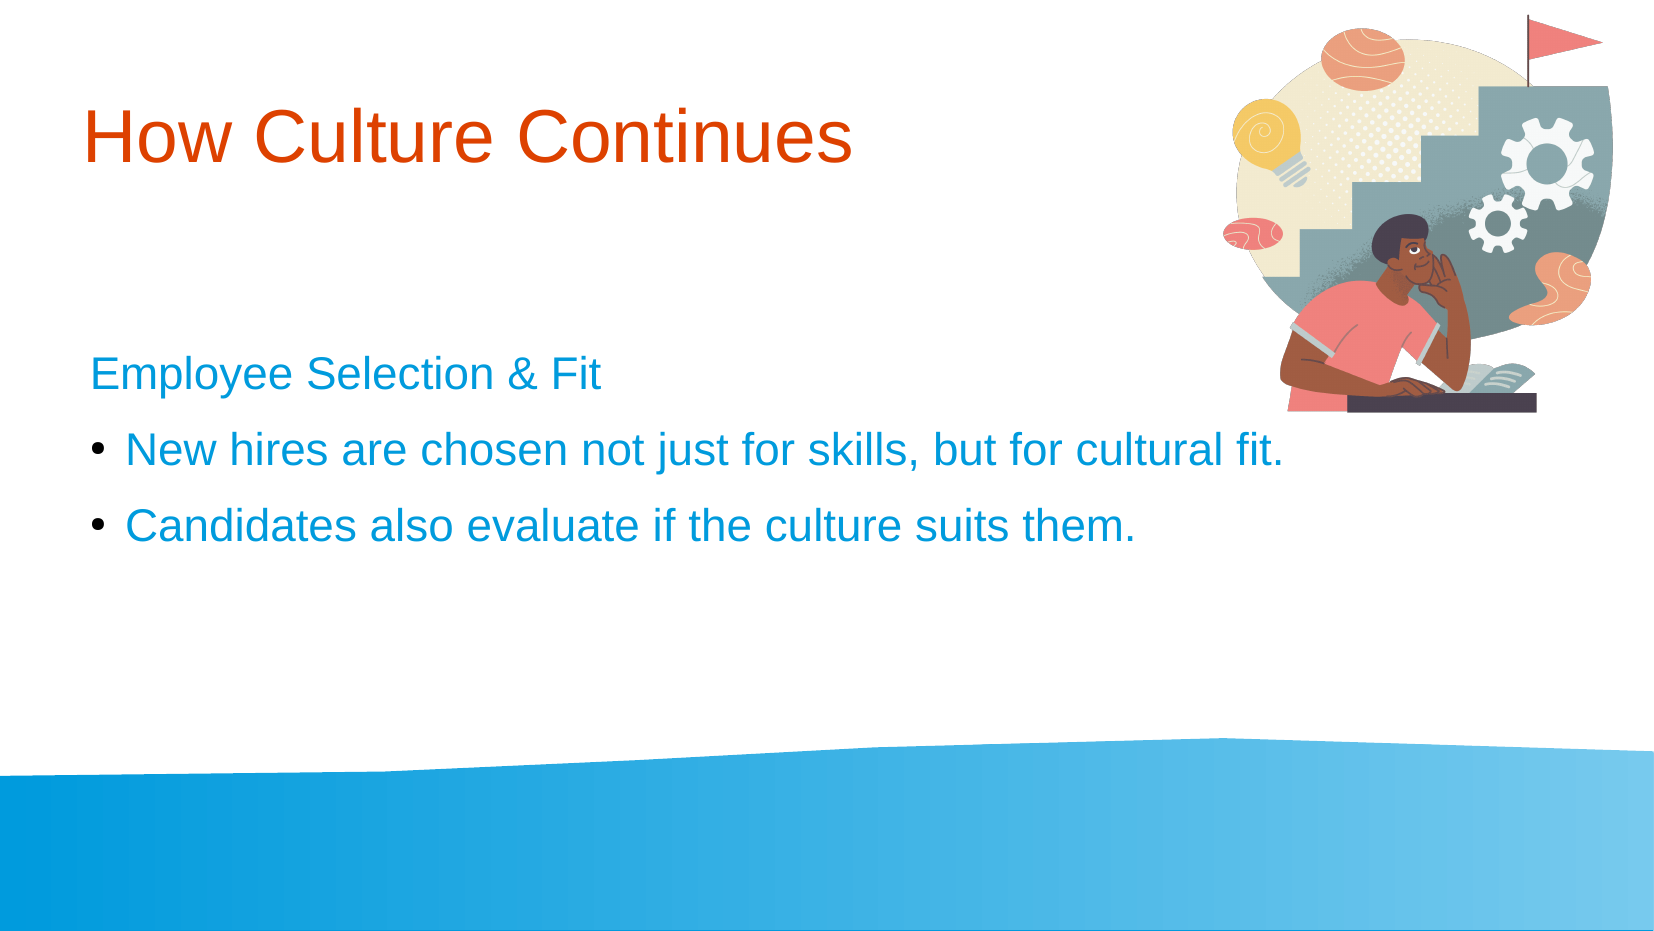

# How Culture Continues
Employee Selection & Fit
New hires are chosen not just for skills, but for cultural fit.
Candidates also evaluate if the culture suits them.